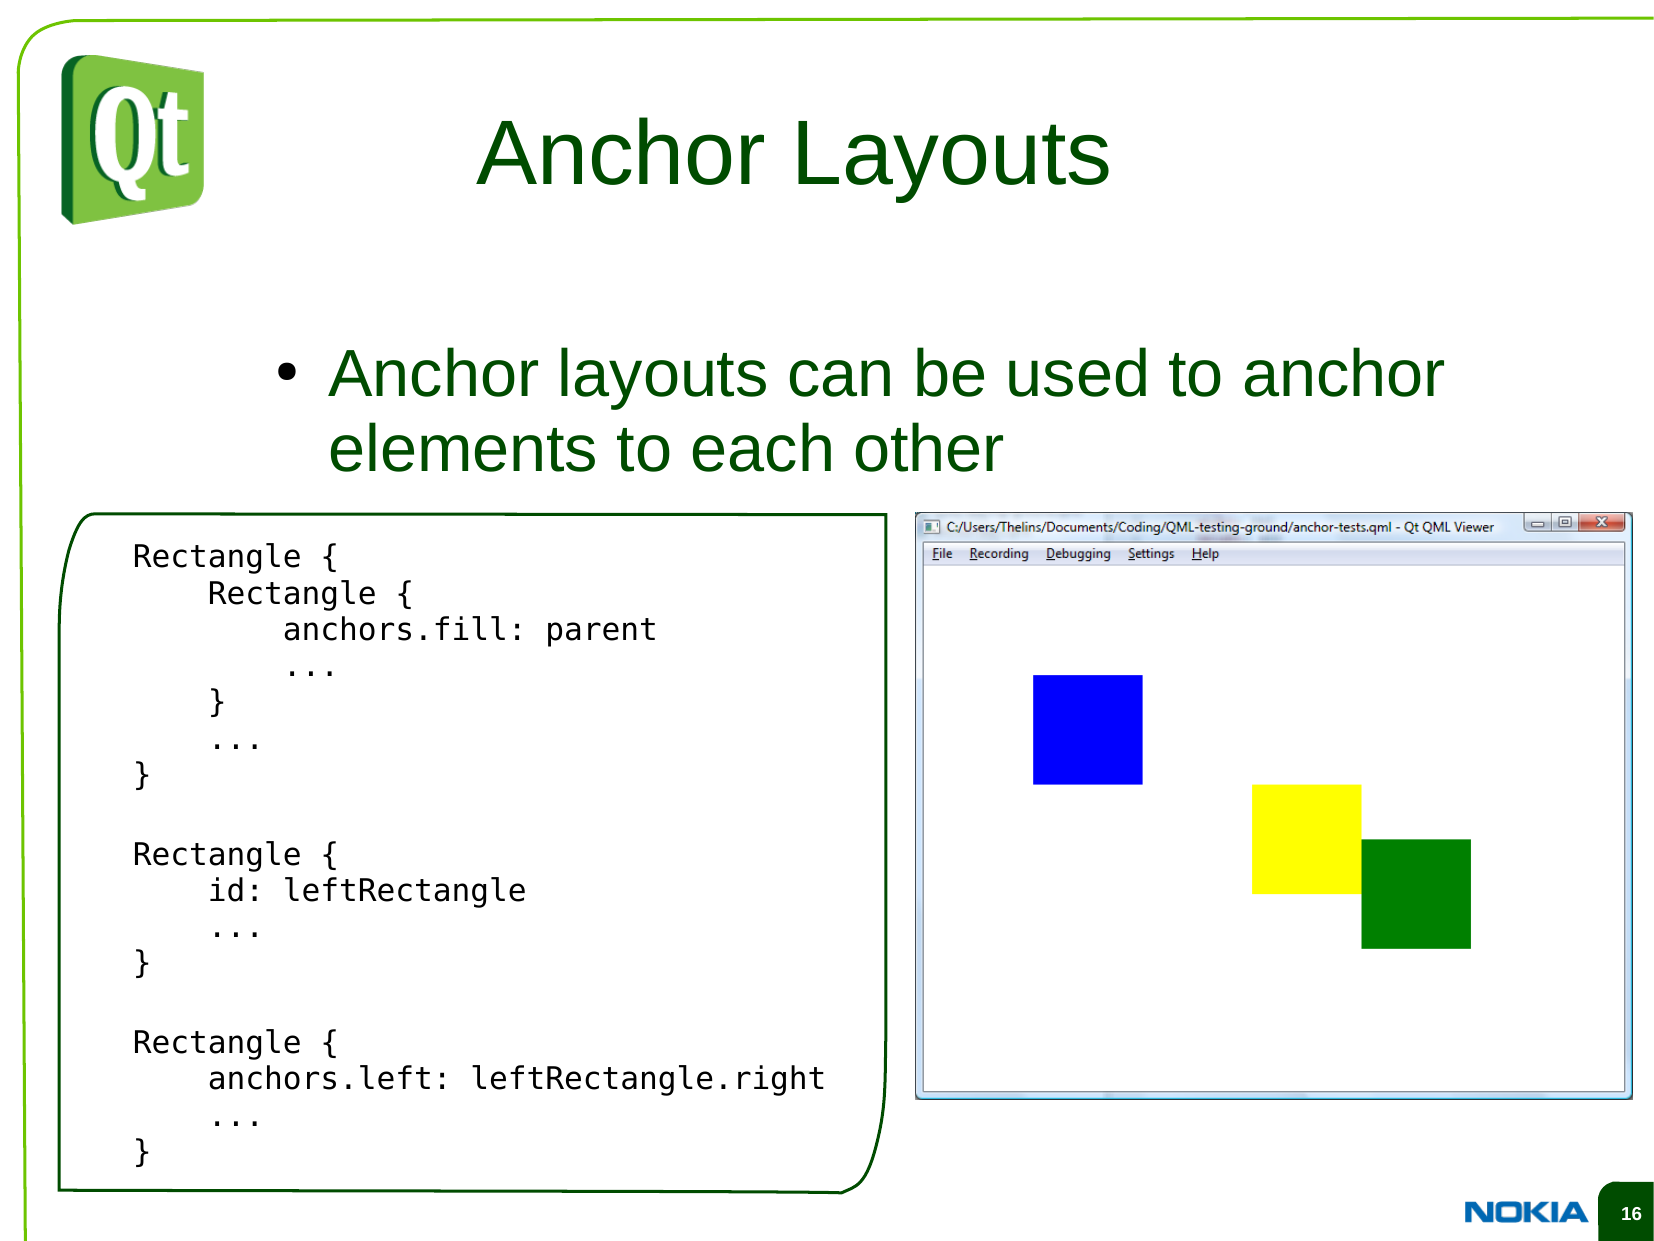

# Anchor Layouts
Anchor layouts can be used to anchor elements to each other
Rectangle {
 Rectangle {
 anchors.fill: parent
 ...
 }
 ...
}
Rectangle {
 id: leftRectangle
 ...
}
Rectangle {
 anchors.left: leftRectangle.right
 ...
}